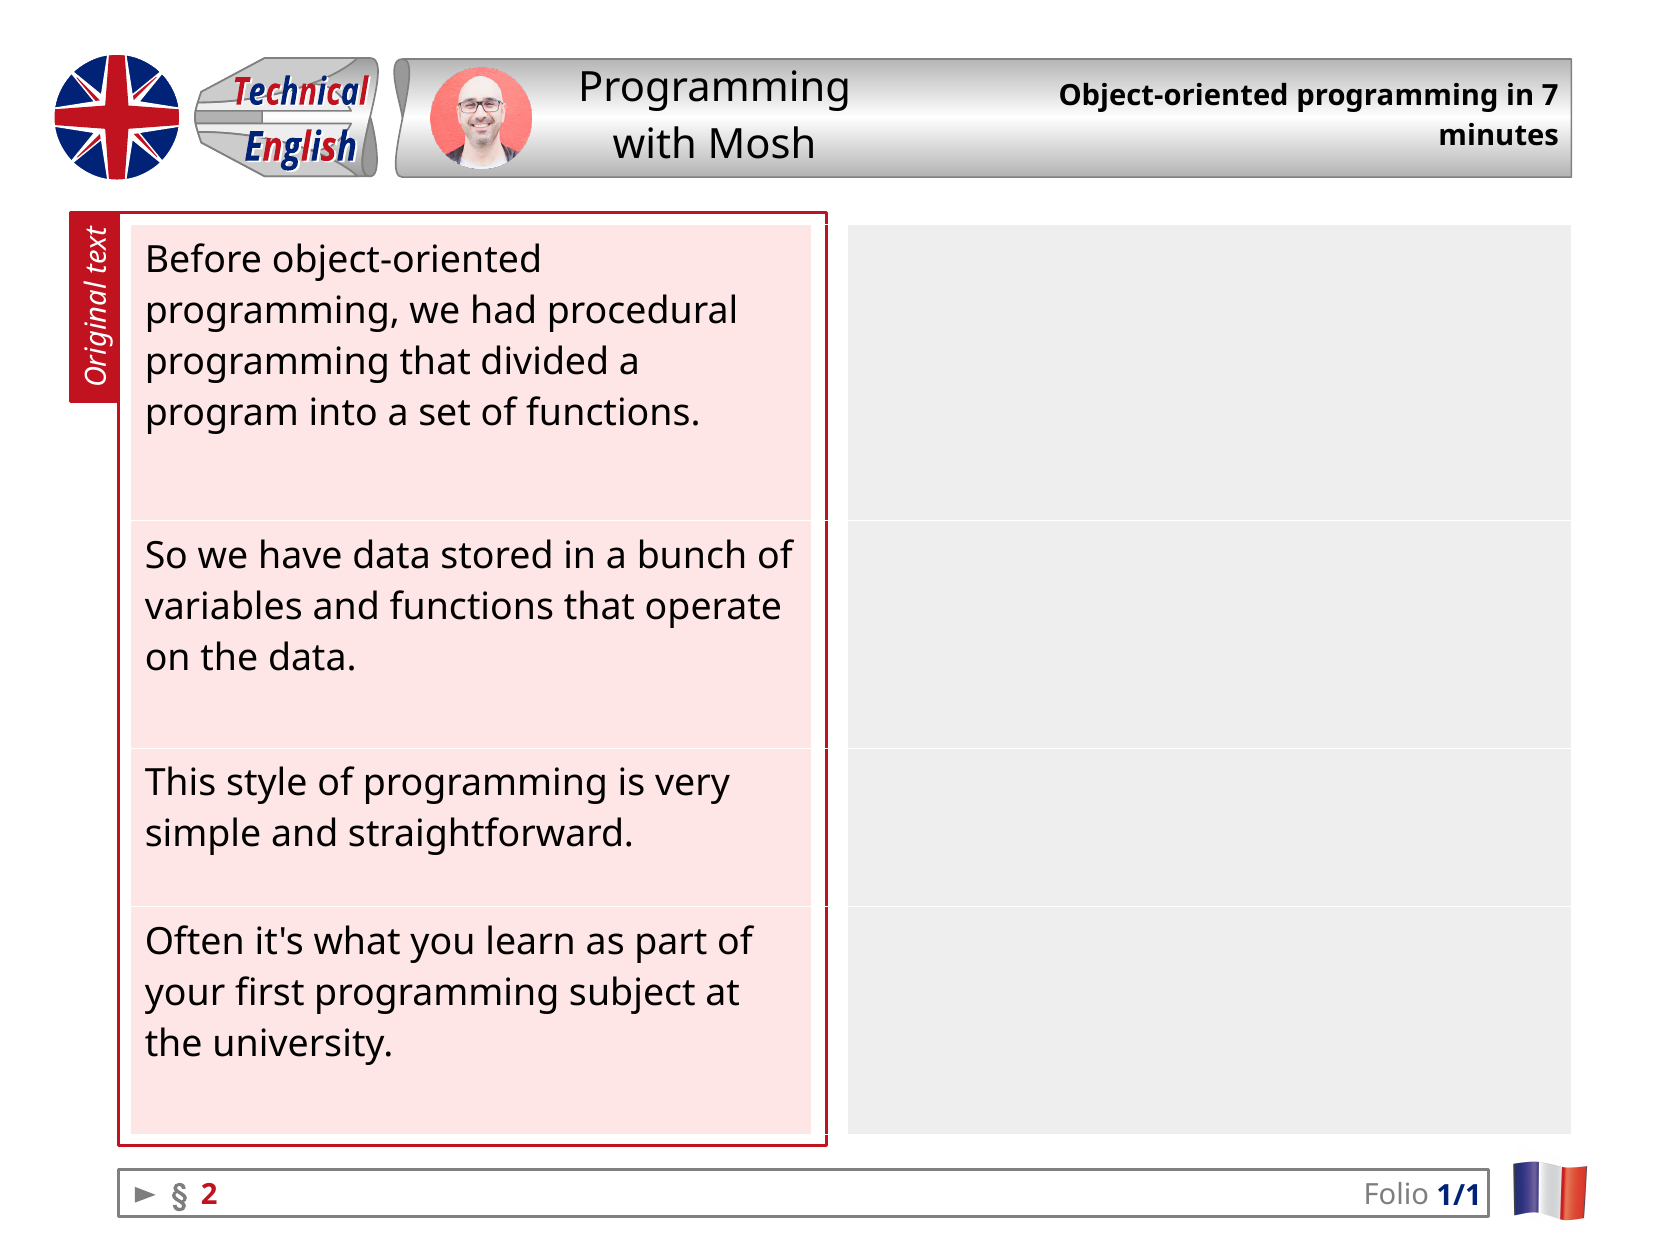

#
| Before object-oriented programming, we had procedural programming that divided a program into a set of functions. | | |
| --- | --- | --- |
| So we have data stored in a bunch of variables and functions that operate on the data. | | |
| This style of programming is very simple and straightforward. | | |
| Often it's what you learn as part of your first programming subject at the university. | | |
2
1/1